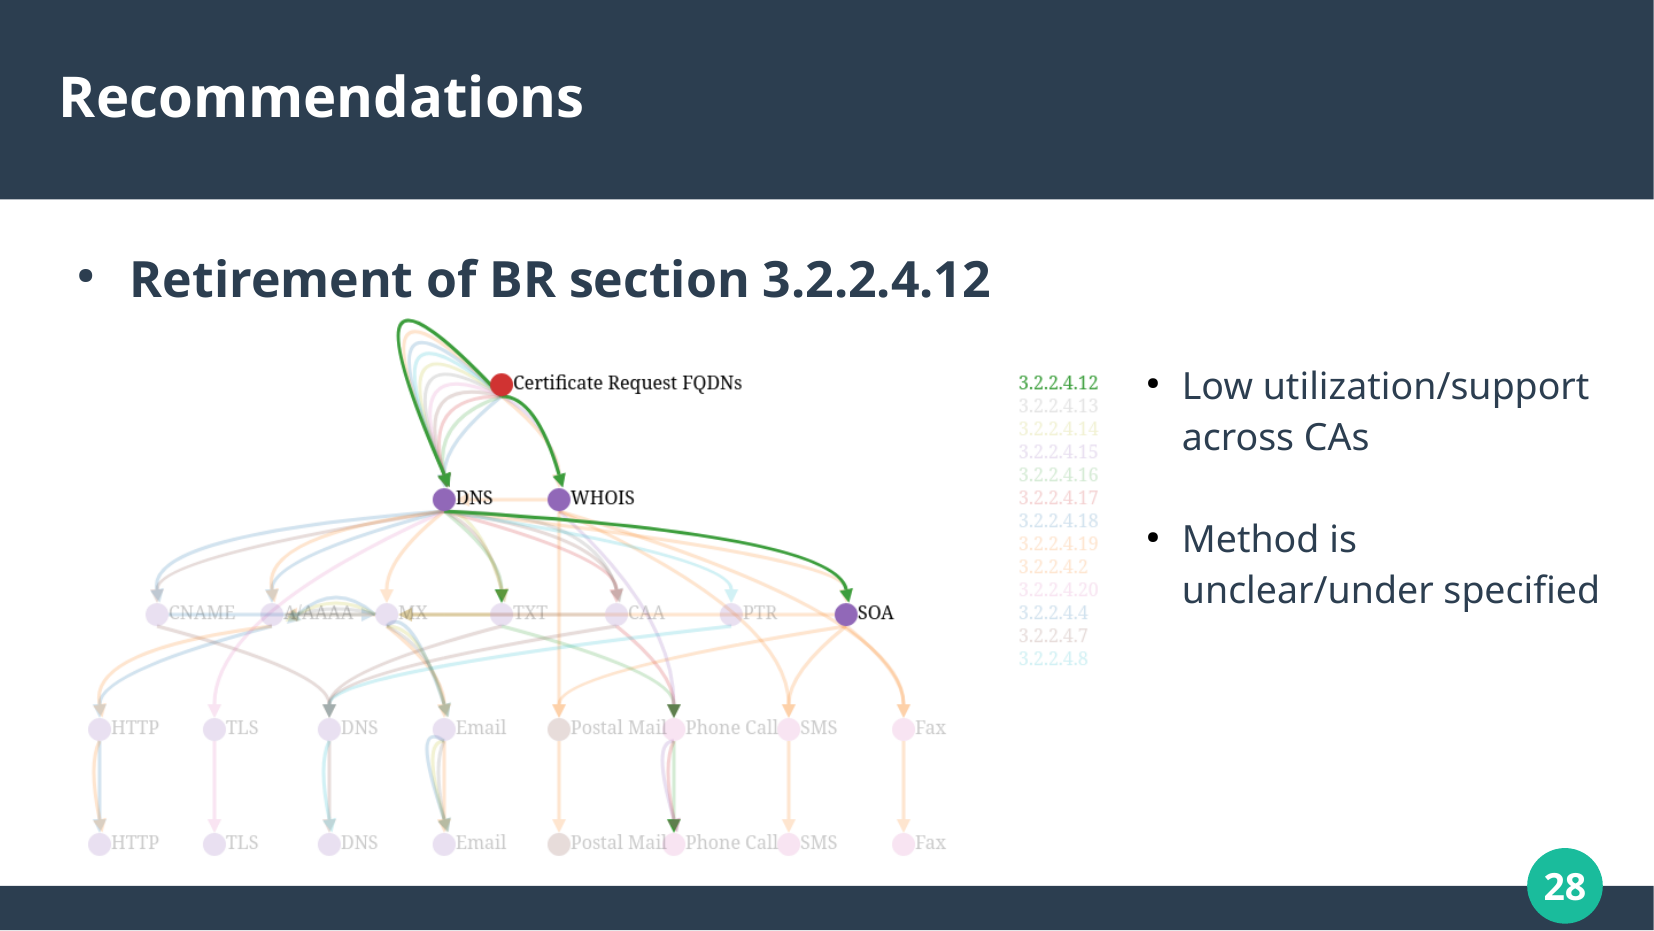

# Recommendations
Low utilization/support across CAs
Method is unclear/under specified
Retirement of BR section 3.2.2.4.12
28